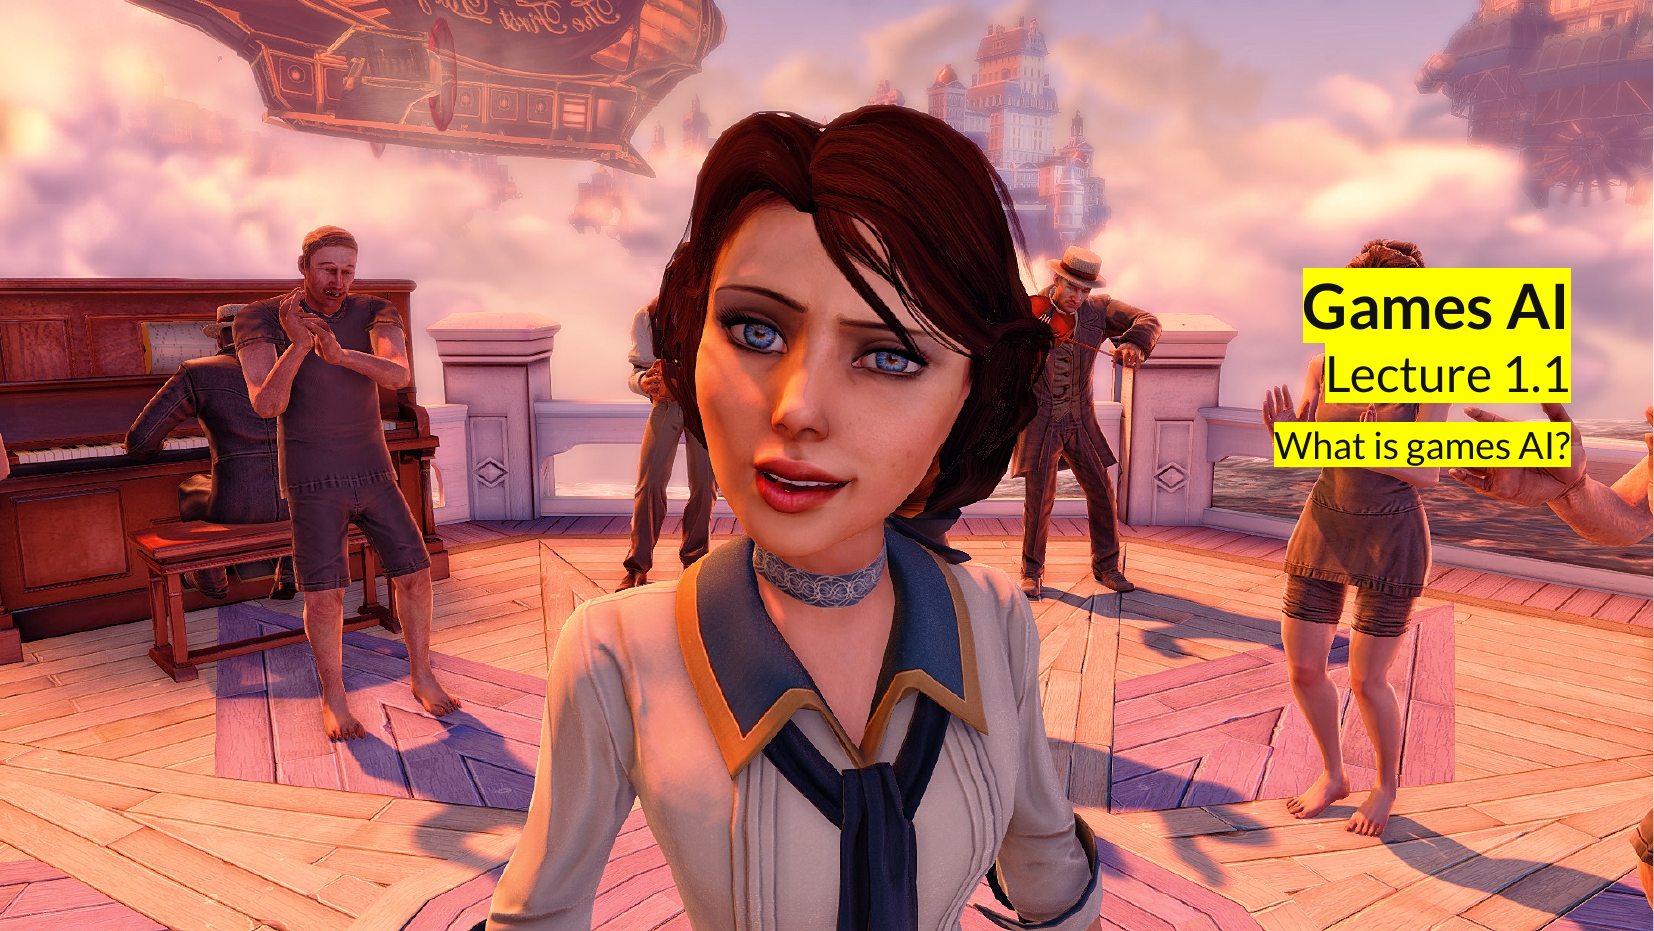

# Games AI
Lecture 1.1
What is games AI?